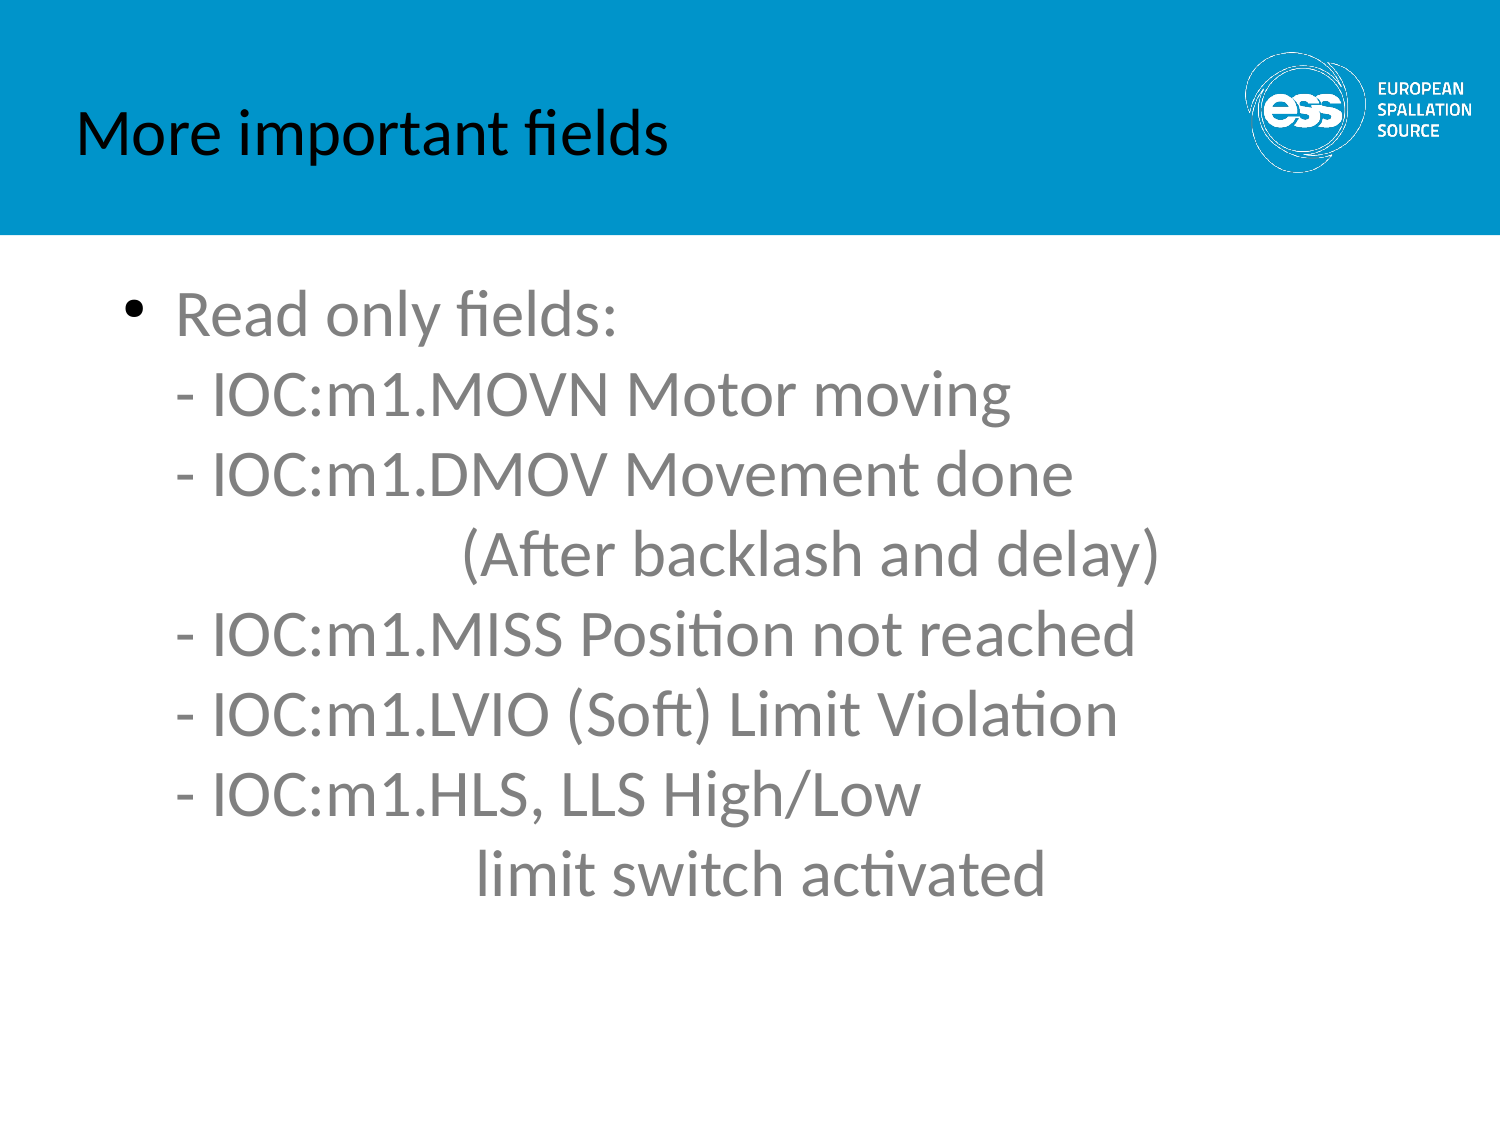

# More important fields
Read only fields:
- IOC:m1.MOVN Motor moving
- IOC:m1.DMOV Movement done
 (After backlash and delay)
- IOC:m1.MISS Position not reached
- IOC:m1.LVIO (Soft) Limit Violation
- IOC:m1.HLS, LLS High/Low
 limit switch activated